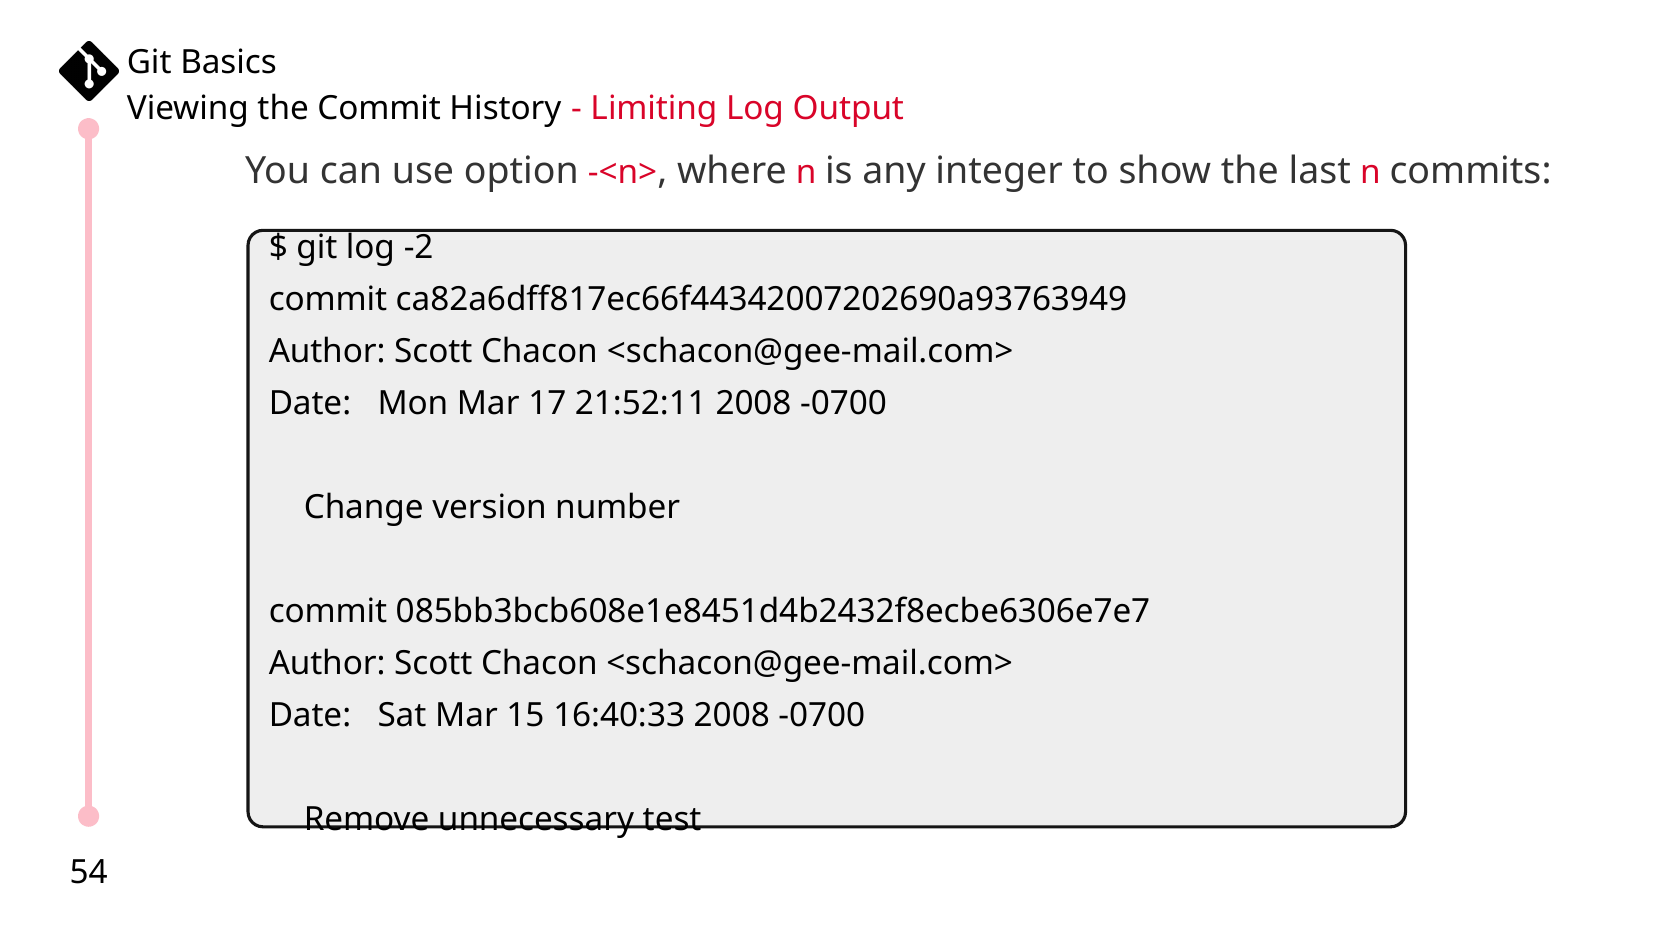

Git Basics
Viewing the Commit History - Limiting Log Output
You can use option -<n>, where n is any integer to show the last n commits:
$ git log -2
commit ca82a6dff817ec66f44342007202690a93763949
Author: Scott Chacon <schacon@gee-mail.com>
Date: Mon Mar 17 21:52:11 2008 -0700
 Change version number
commit 085bb3bcb608e1e8451d4b2432f8ecbe6306e7e7
Author: Scott Chacon <schacon@gee-mail.com>
Date: Sat Mar 15 16:40:33 2008 -0700
 Remove unnecessary test
54